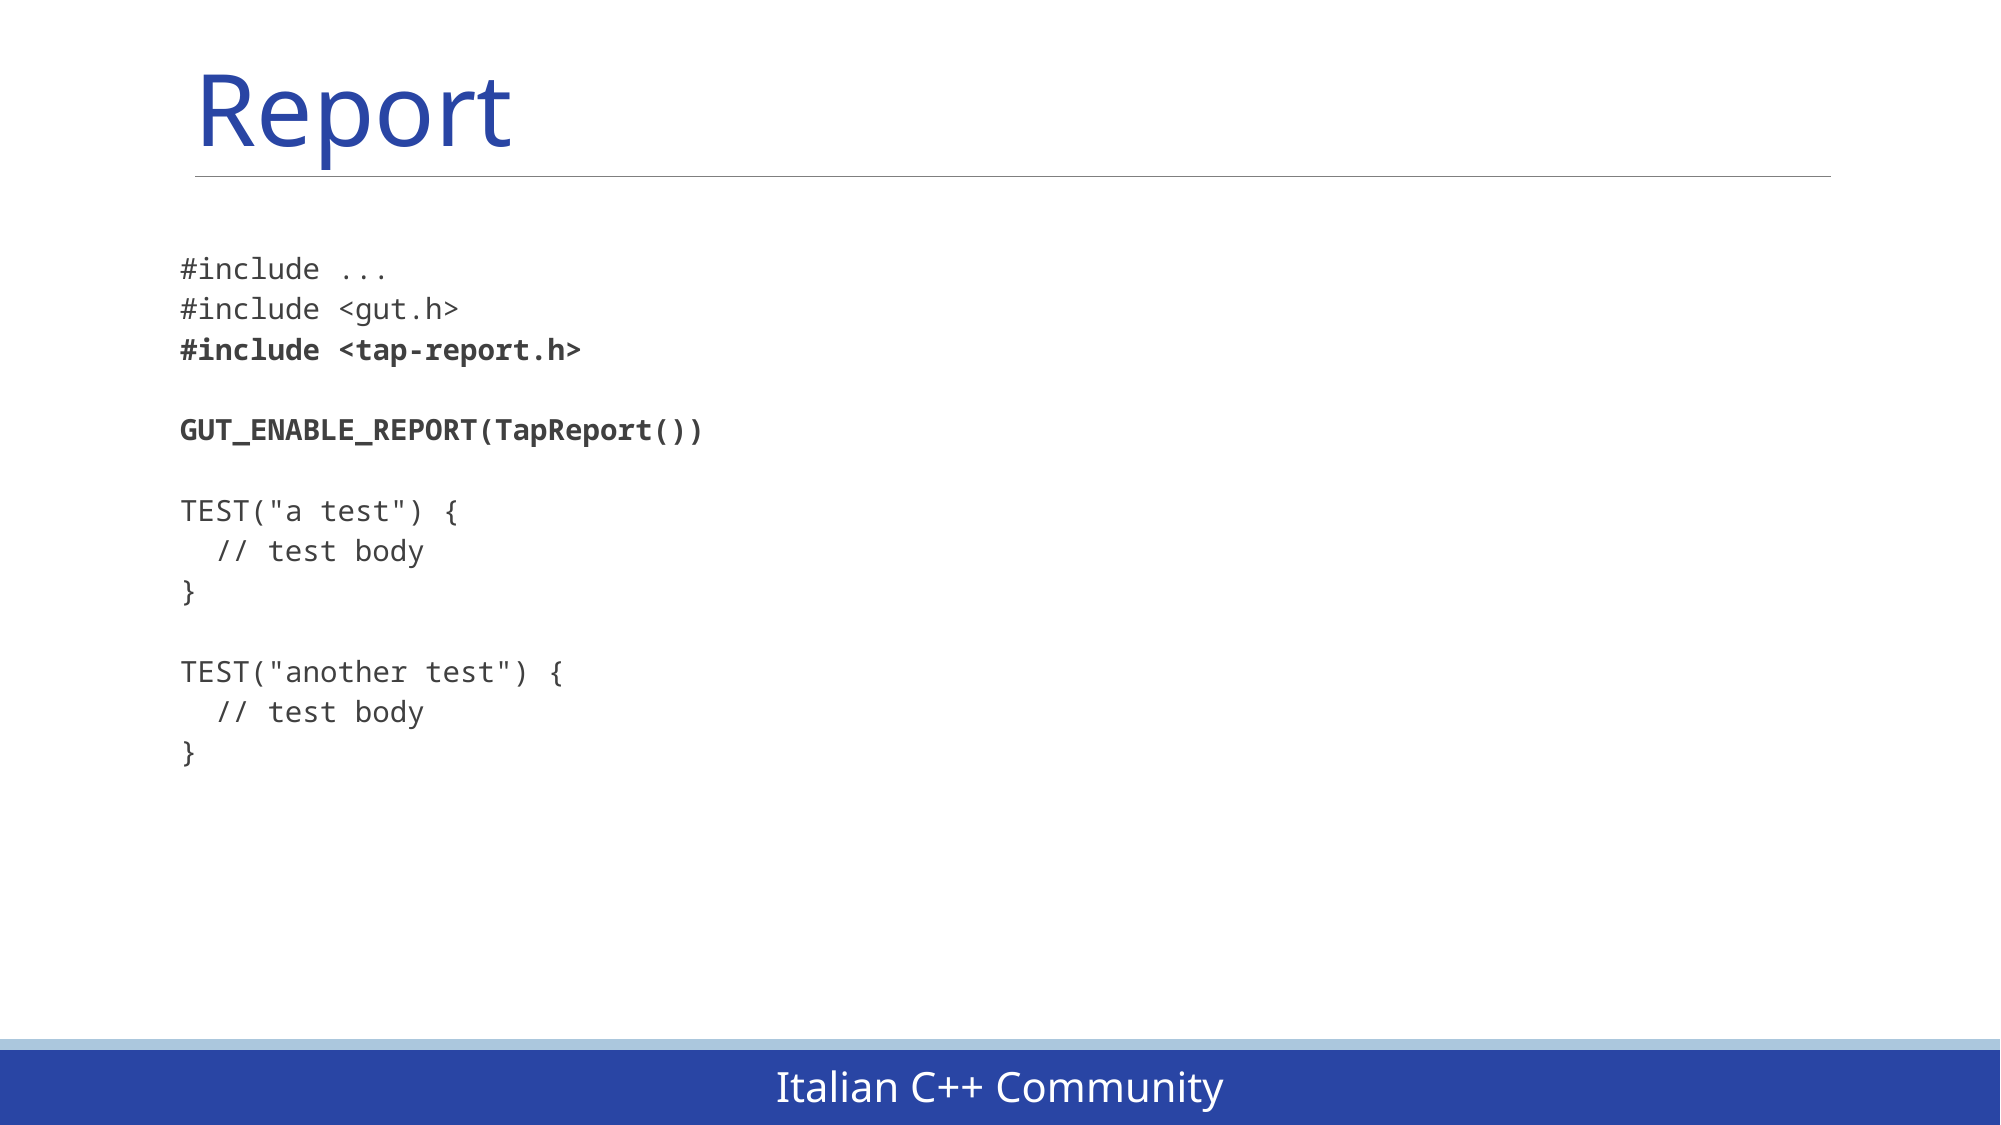

# Report
#include ...
#include <gut.h>
#include <tap-report.h>
GUT_ENABLE_REPORT(TapReport())
TEST("a test") {
 // test body
}
TEST("another test") {
 // test body
}